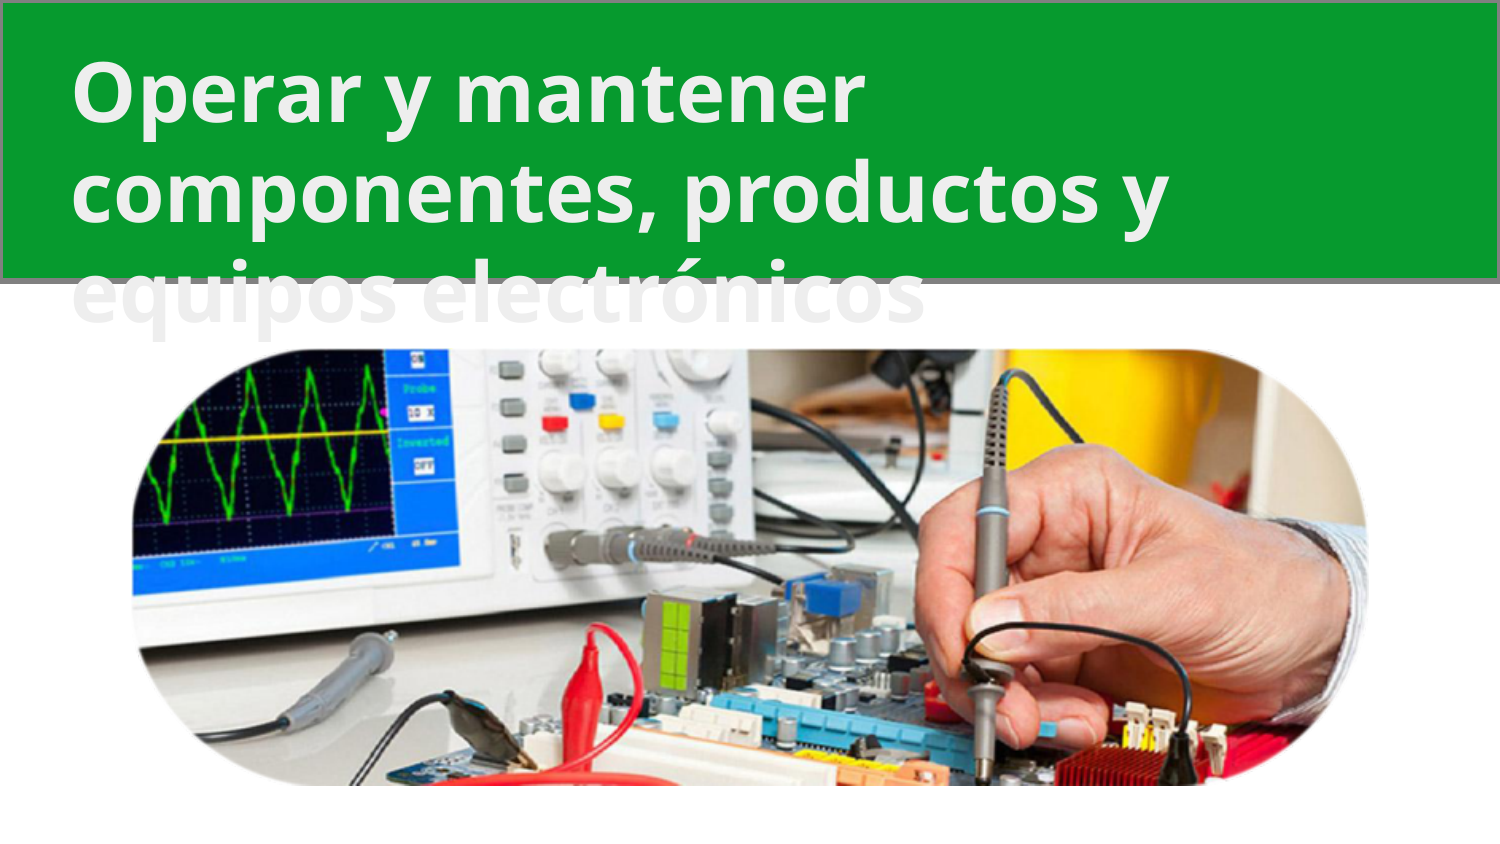

Operar y mantener componentes, productos y equipos electrónicos